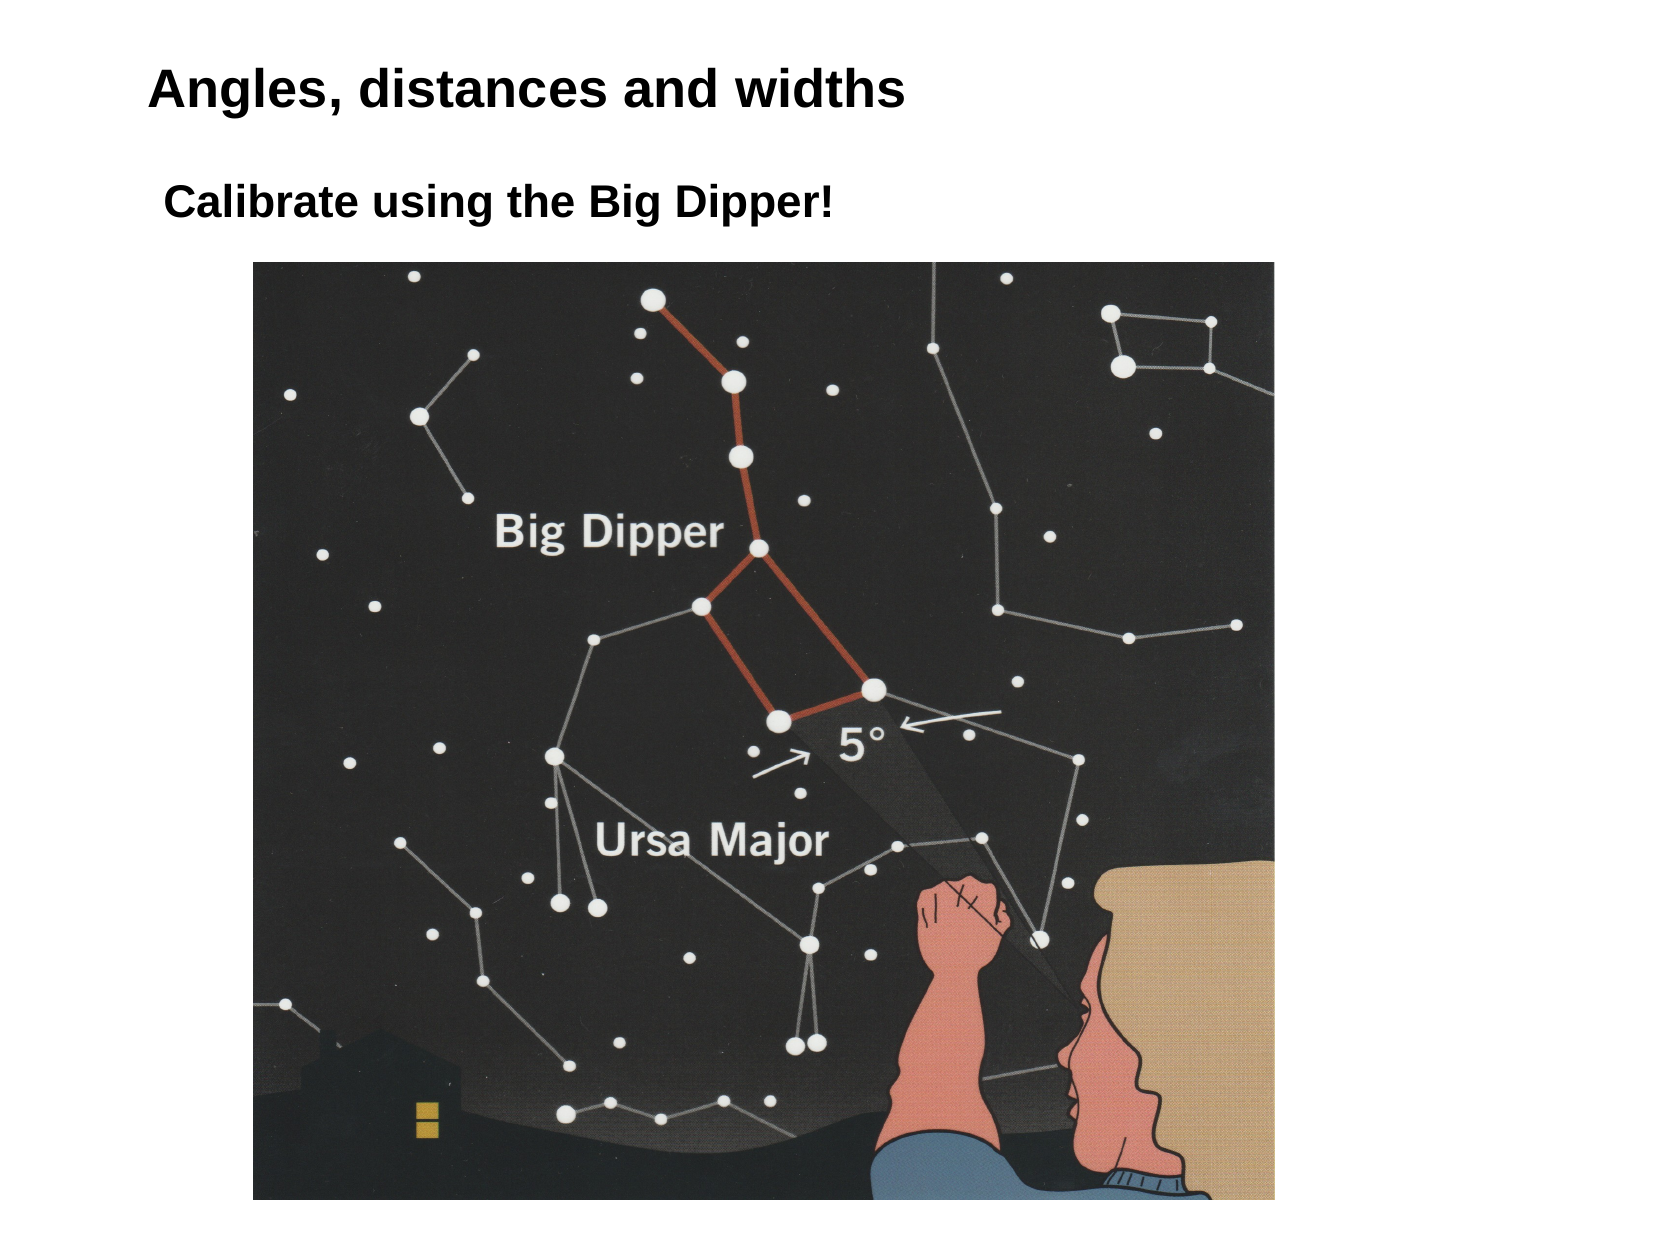

Angles, distances and widths
Calibrate using the Big Dipper!